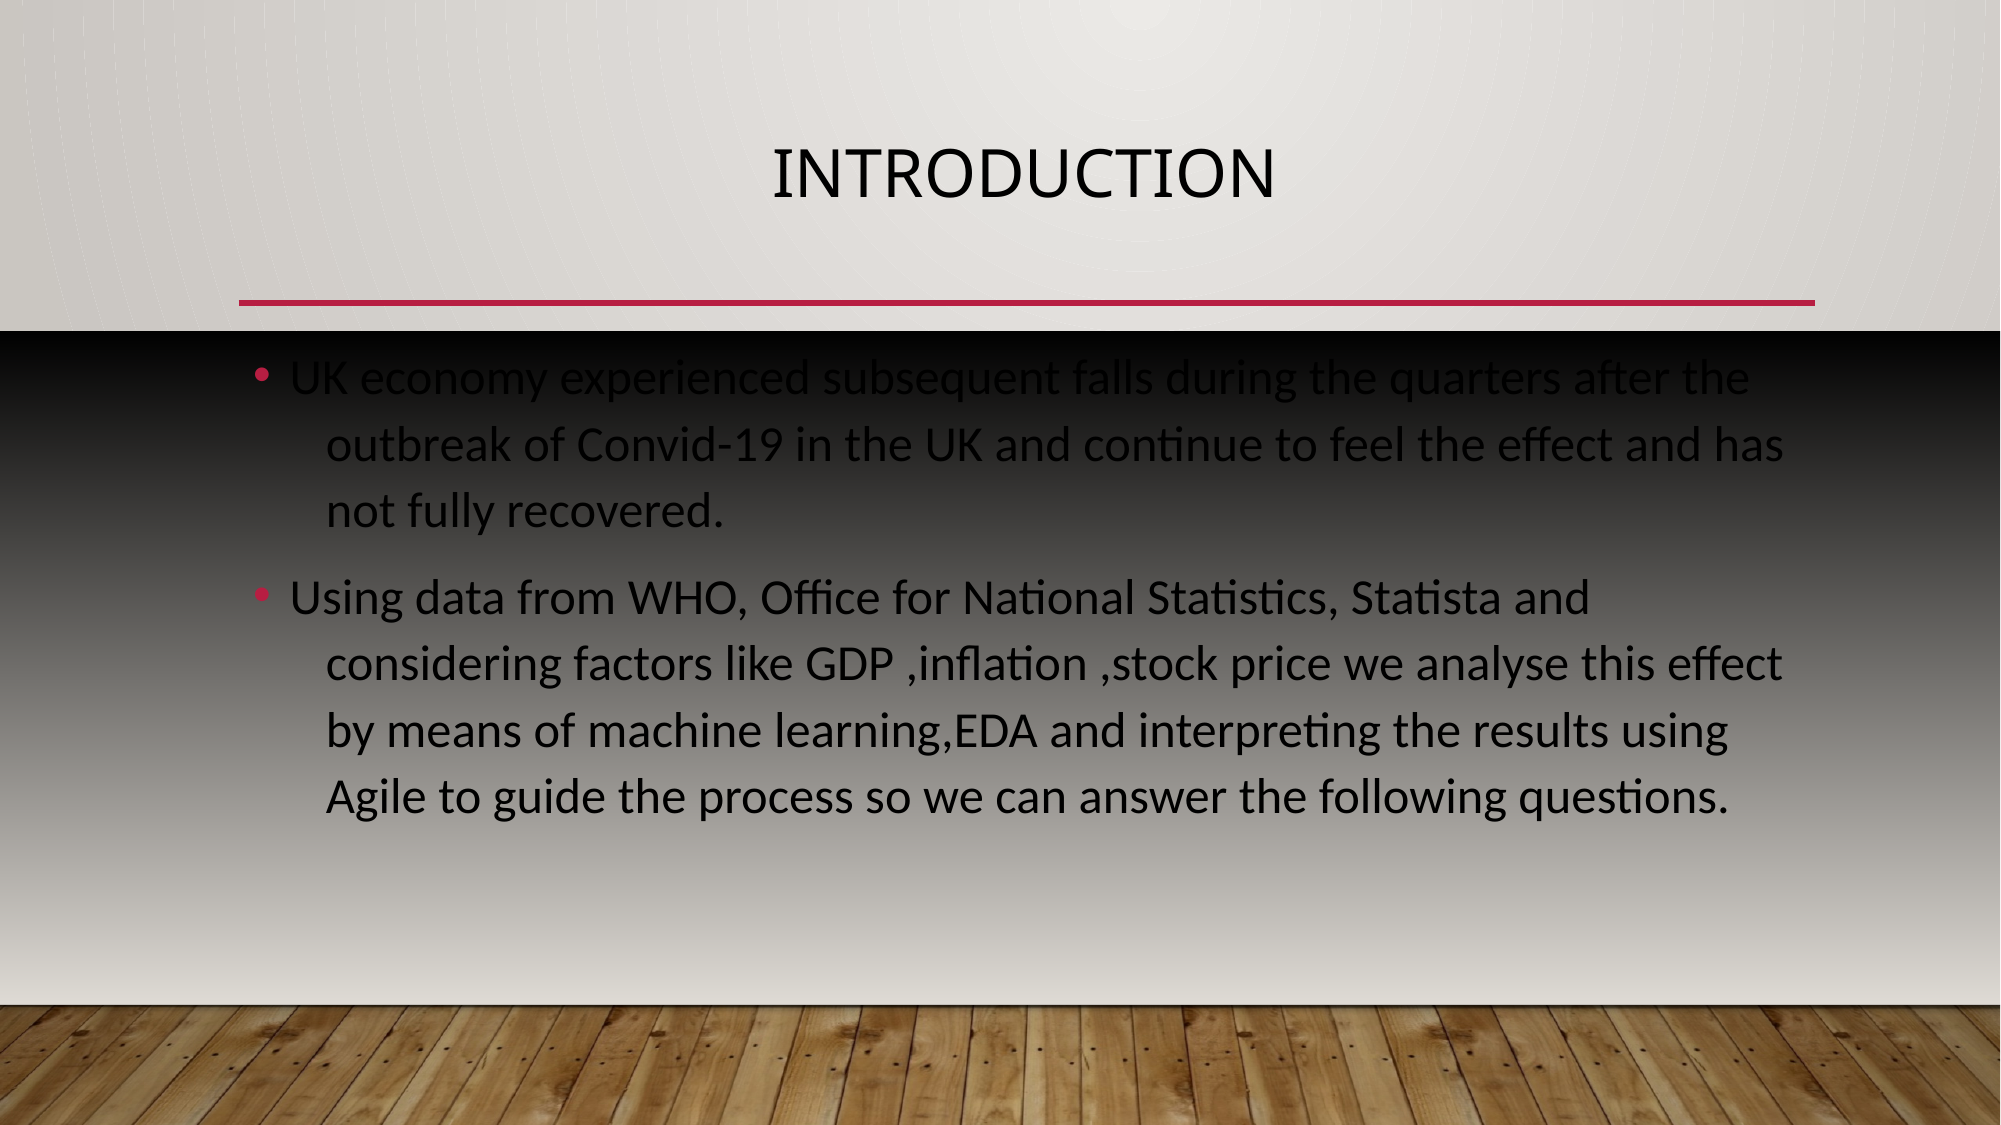

# Introduction
UK economy experienced subsequent falls during the quarters after the outbreak of Convid-19 in the UK and continue to feel the effect and has not fully recovered.
Using data from WHO, Office for National Statistics, Statista and considering factors like GDP ,inflation ,stock price we analyse this effect by means of machine learning,EDA and interpreting the results using Agile to guide the process so we can answer the following questions.